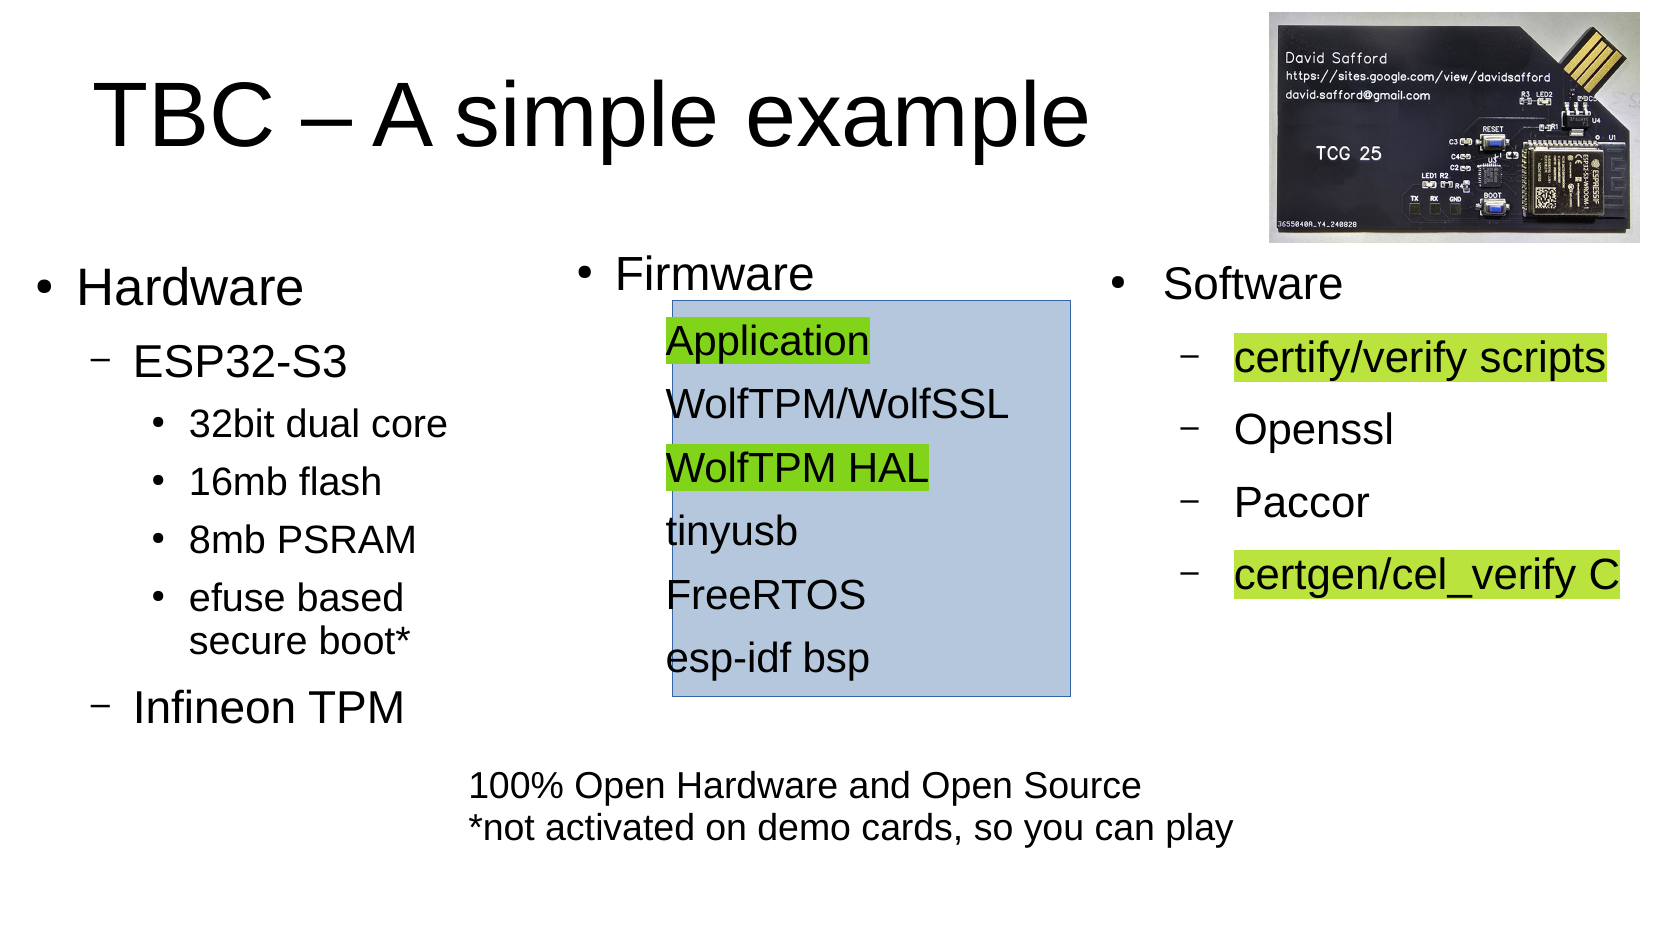

# TBC – A simple example
Firmware
Application
WolfTPM/WolfSSL
WolfTPM HAL
tinyusb
FreeRTOS
esp-idf bsp
Hardware
ESP32-S3
32bit dual core
16mb flash
8mb PSRAM
efuse based
secure boot*
Infineon TPM
Software
certify/verify scripts
Openssl
Paccor
certgen/cel_verify C
100% Open Hardware and Open Source
*not activated on demo cards, so you can play